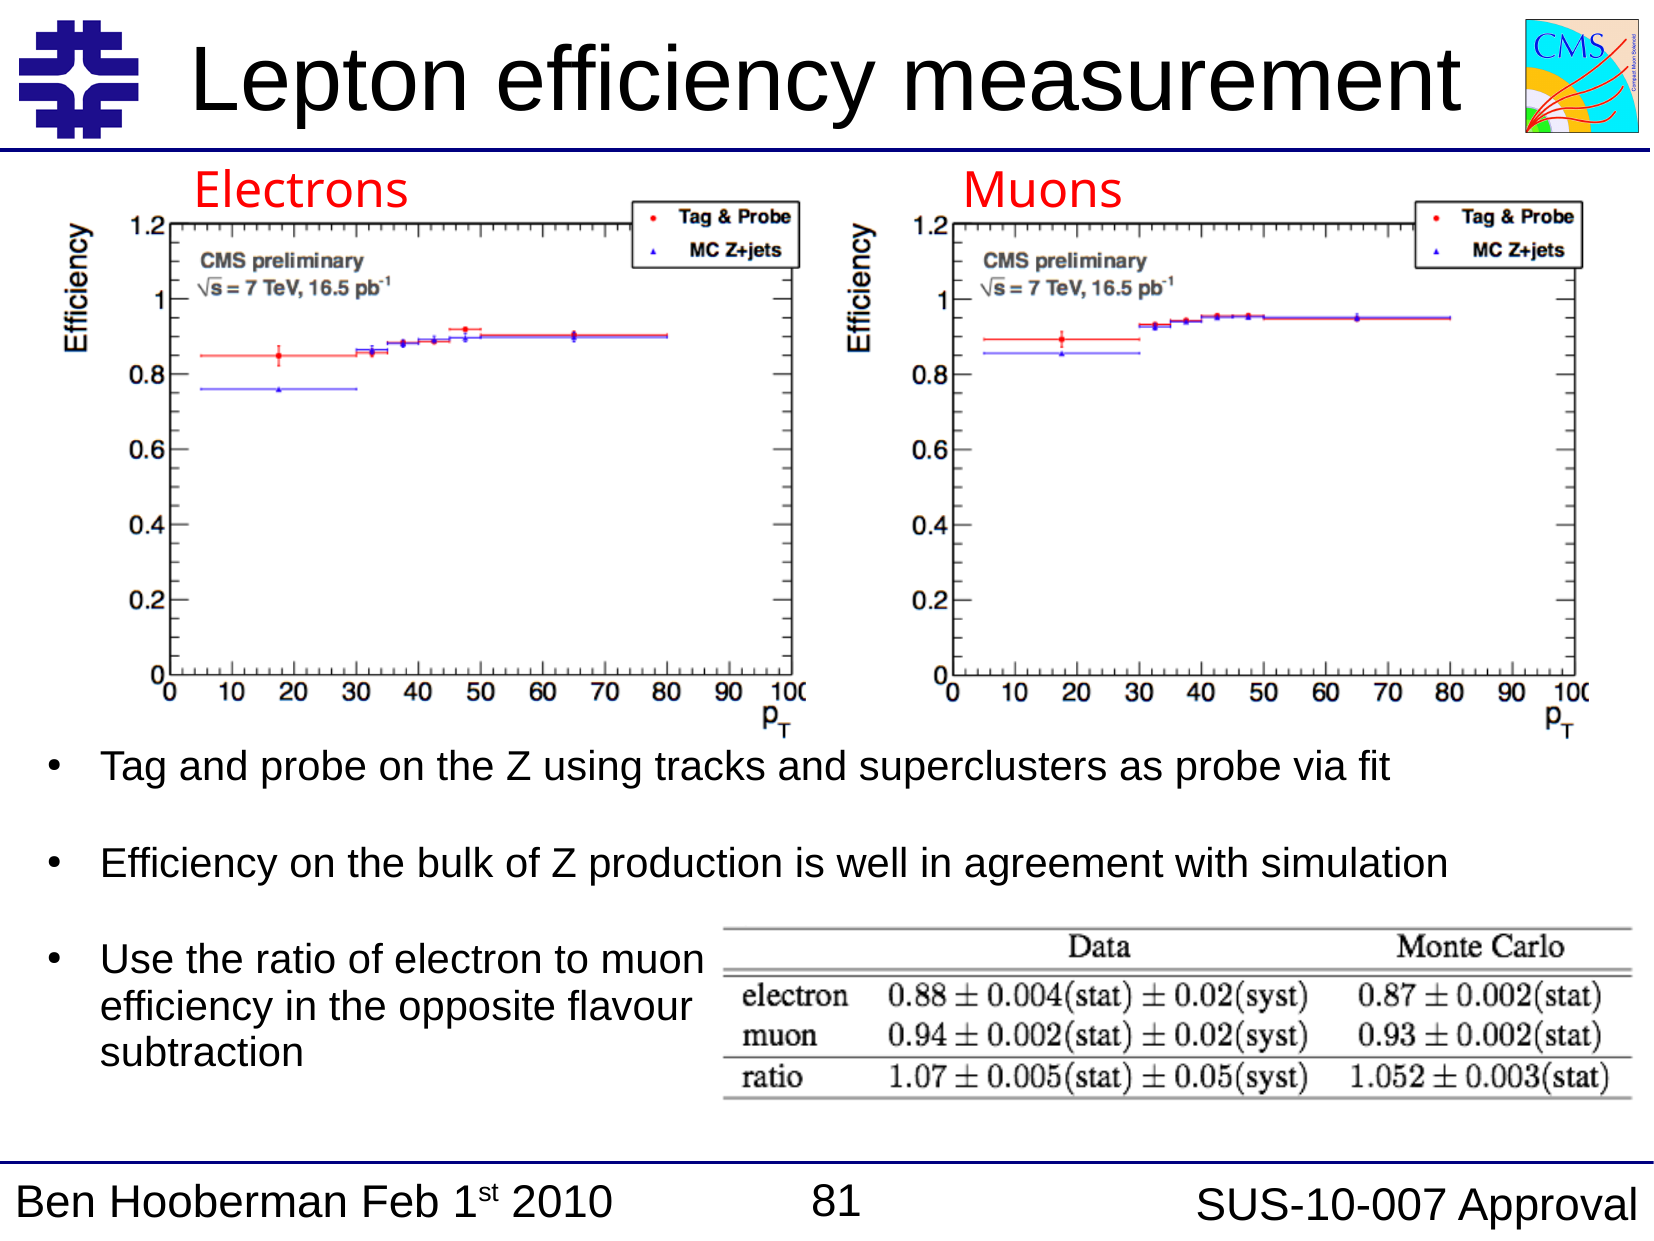

# Lepton efficiency measurement
Electrons
Muons
Tag and probe on the Z using tracks and superclusters as probe via fit
Efficiency on the bulk of Z production is well in agreement with simulation
Use the ratio of electron to muon
efficiency in the opposite flavour
subtraction
81